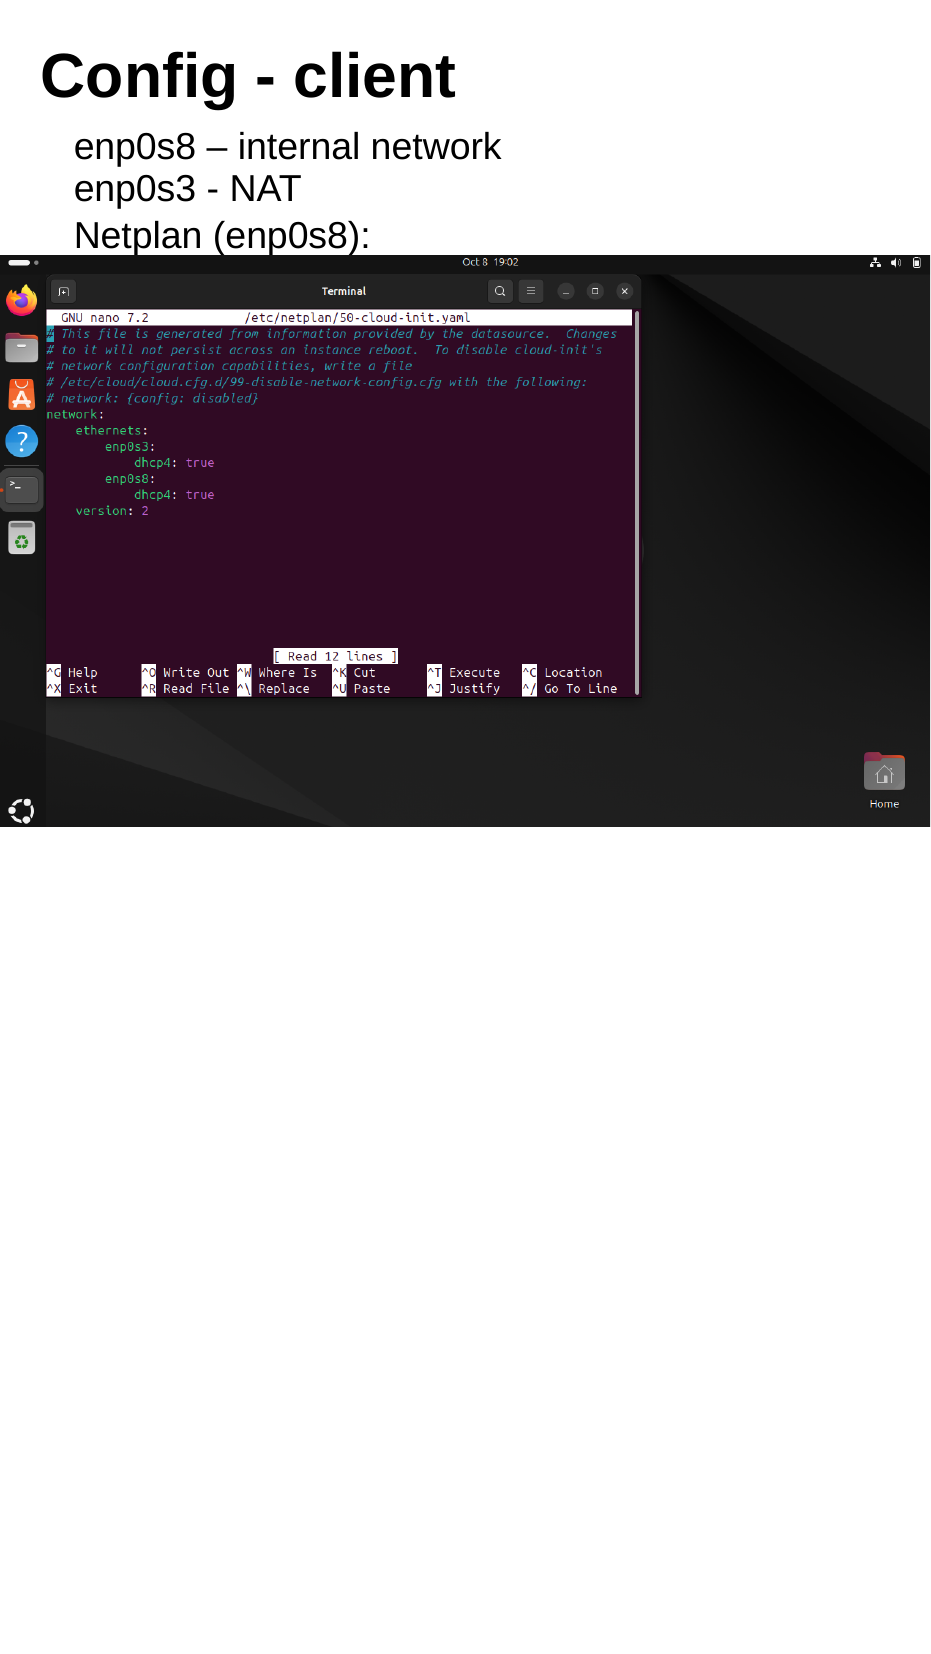

Config - client
enp0s8 – internal network
enp0s3 - NAT
Netplan (enp0s8):